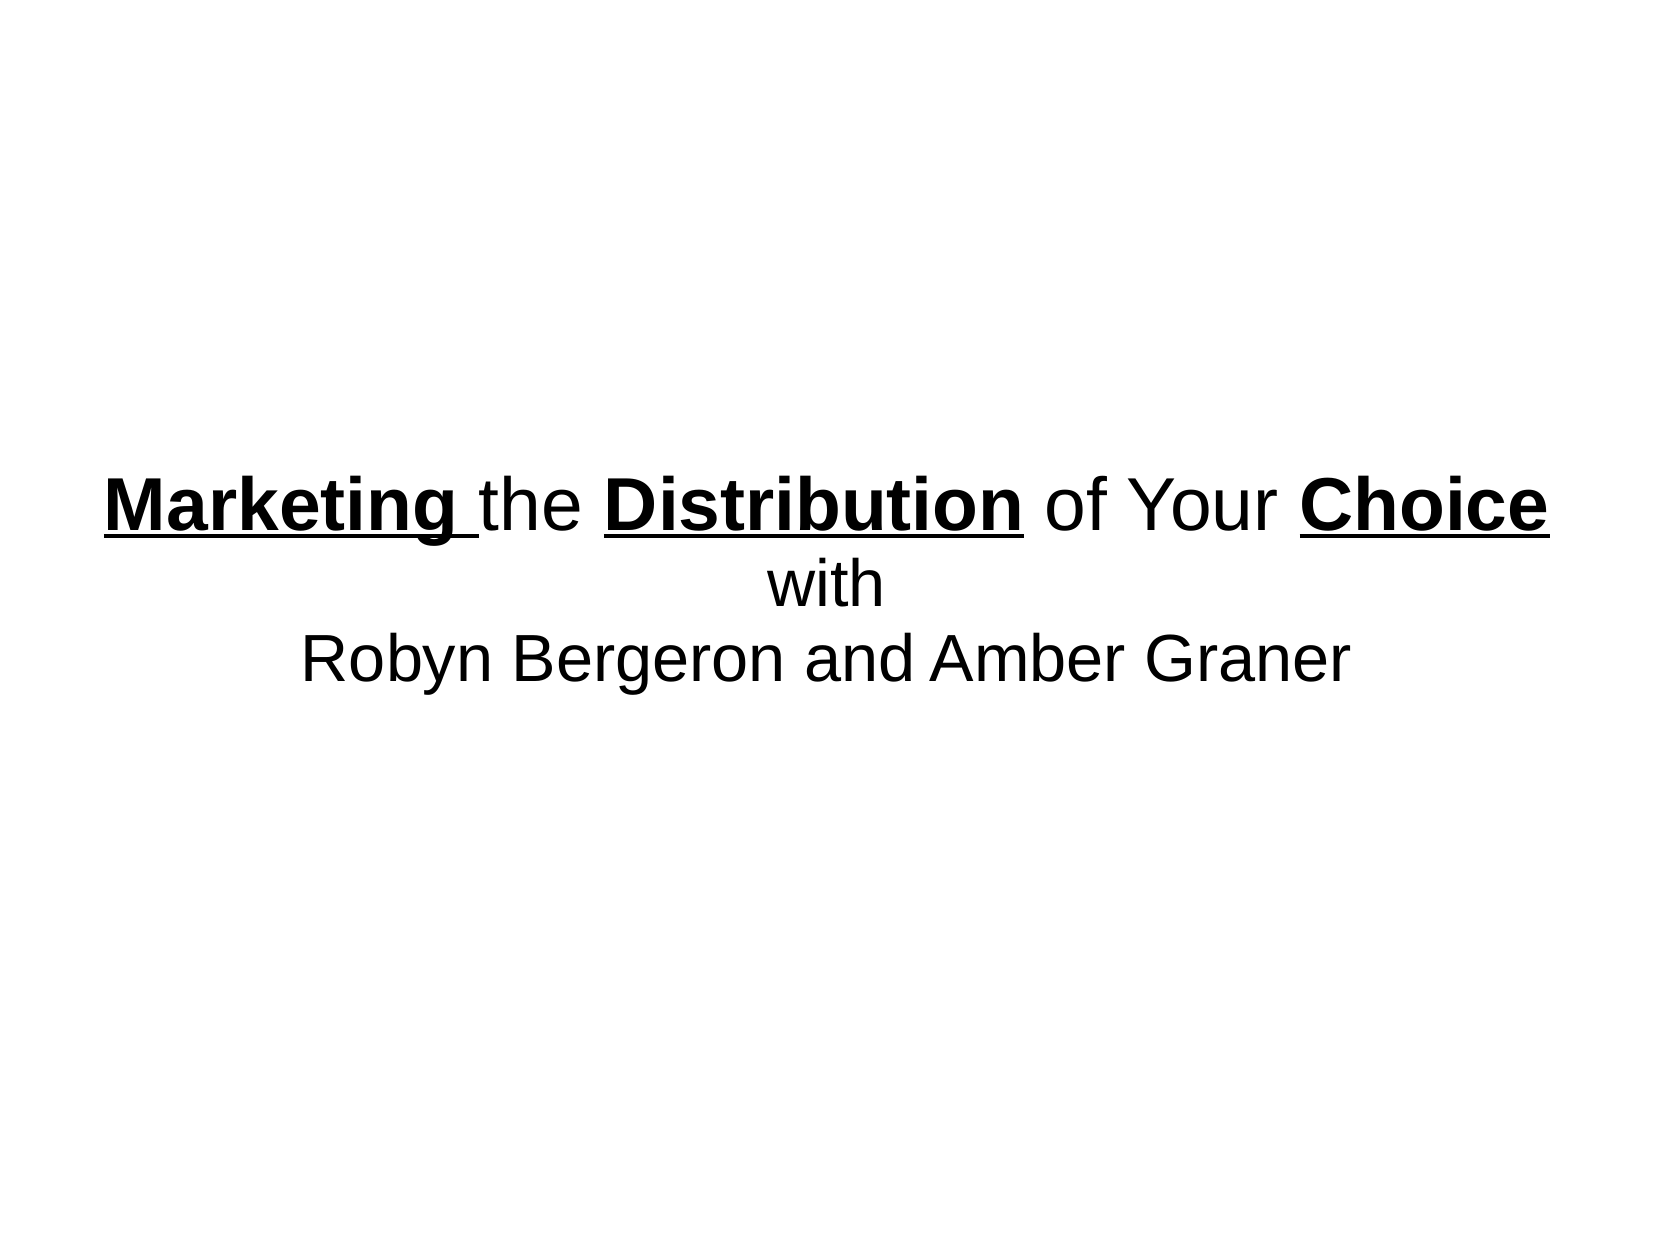

# Marketing the Distribution of Your Choice
with
Robyn Bergeron and Amber Graner